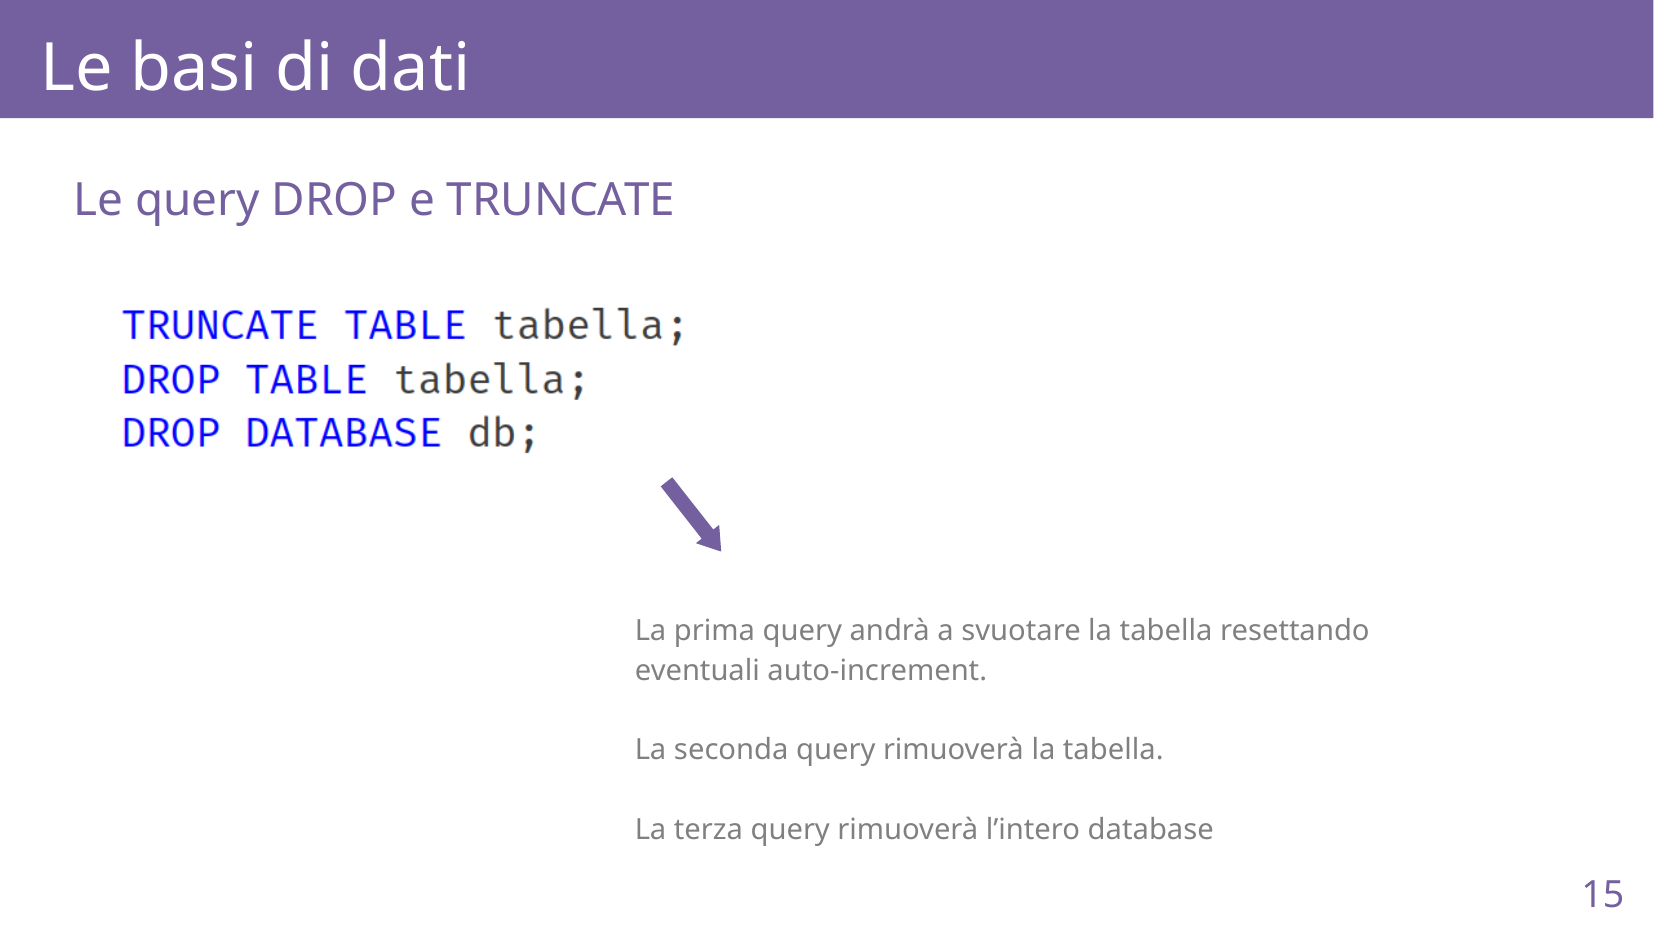

Le basi di dati
Le query DROP e TRUNCATE
La prima query andrà a svuotare la tabella resettando eventuali auto-increment.
La seconda query rimuoverà la tabella.
La terza query rimuoverà l’intero database